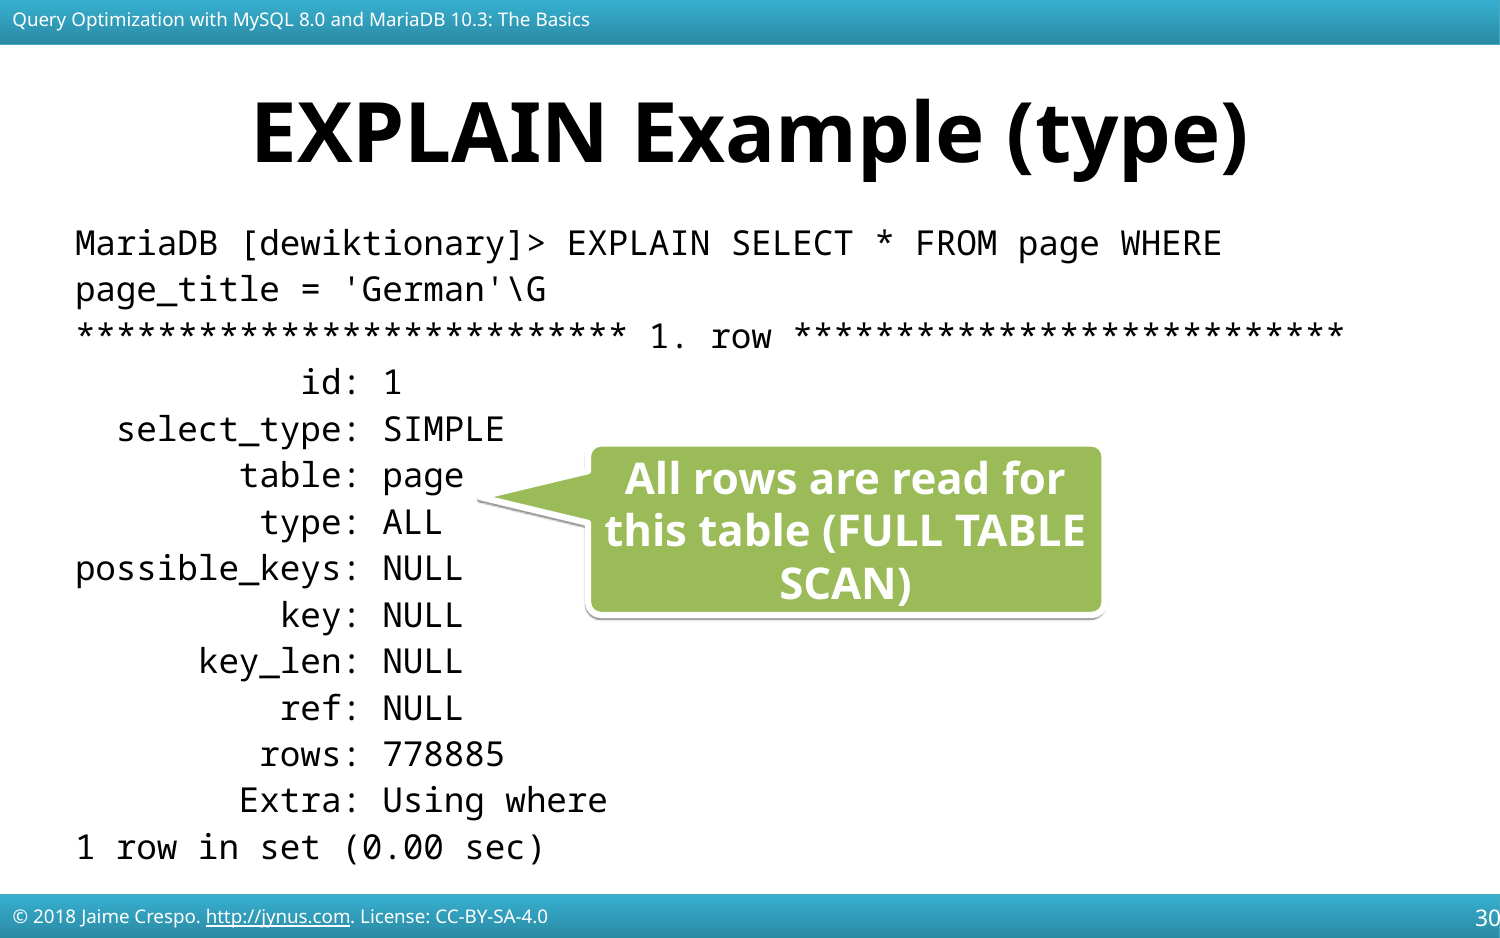

# EXPLAIN Example (type)
MariaDB [dewiktionary]> EXPLAIN SELECT * FROM page WHERE page_title = 'German'\G
*************************** 1. row ***************************
 id: 1
 select_type: SIMPLE
 table: page
 type: ALL
possible_keys: NULL
 key: NULL
 key_len: NULL
 ref: NULL
 rows: 778885
 Extra: Using where
1 row in set (0.00 sec)
All rows are read for this table (FULL TABLE SCAN)